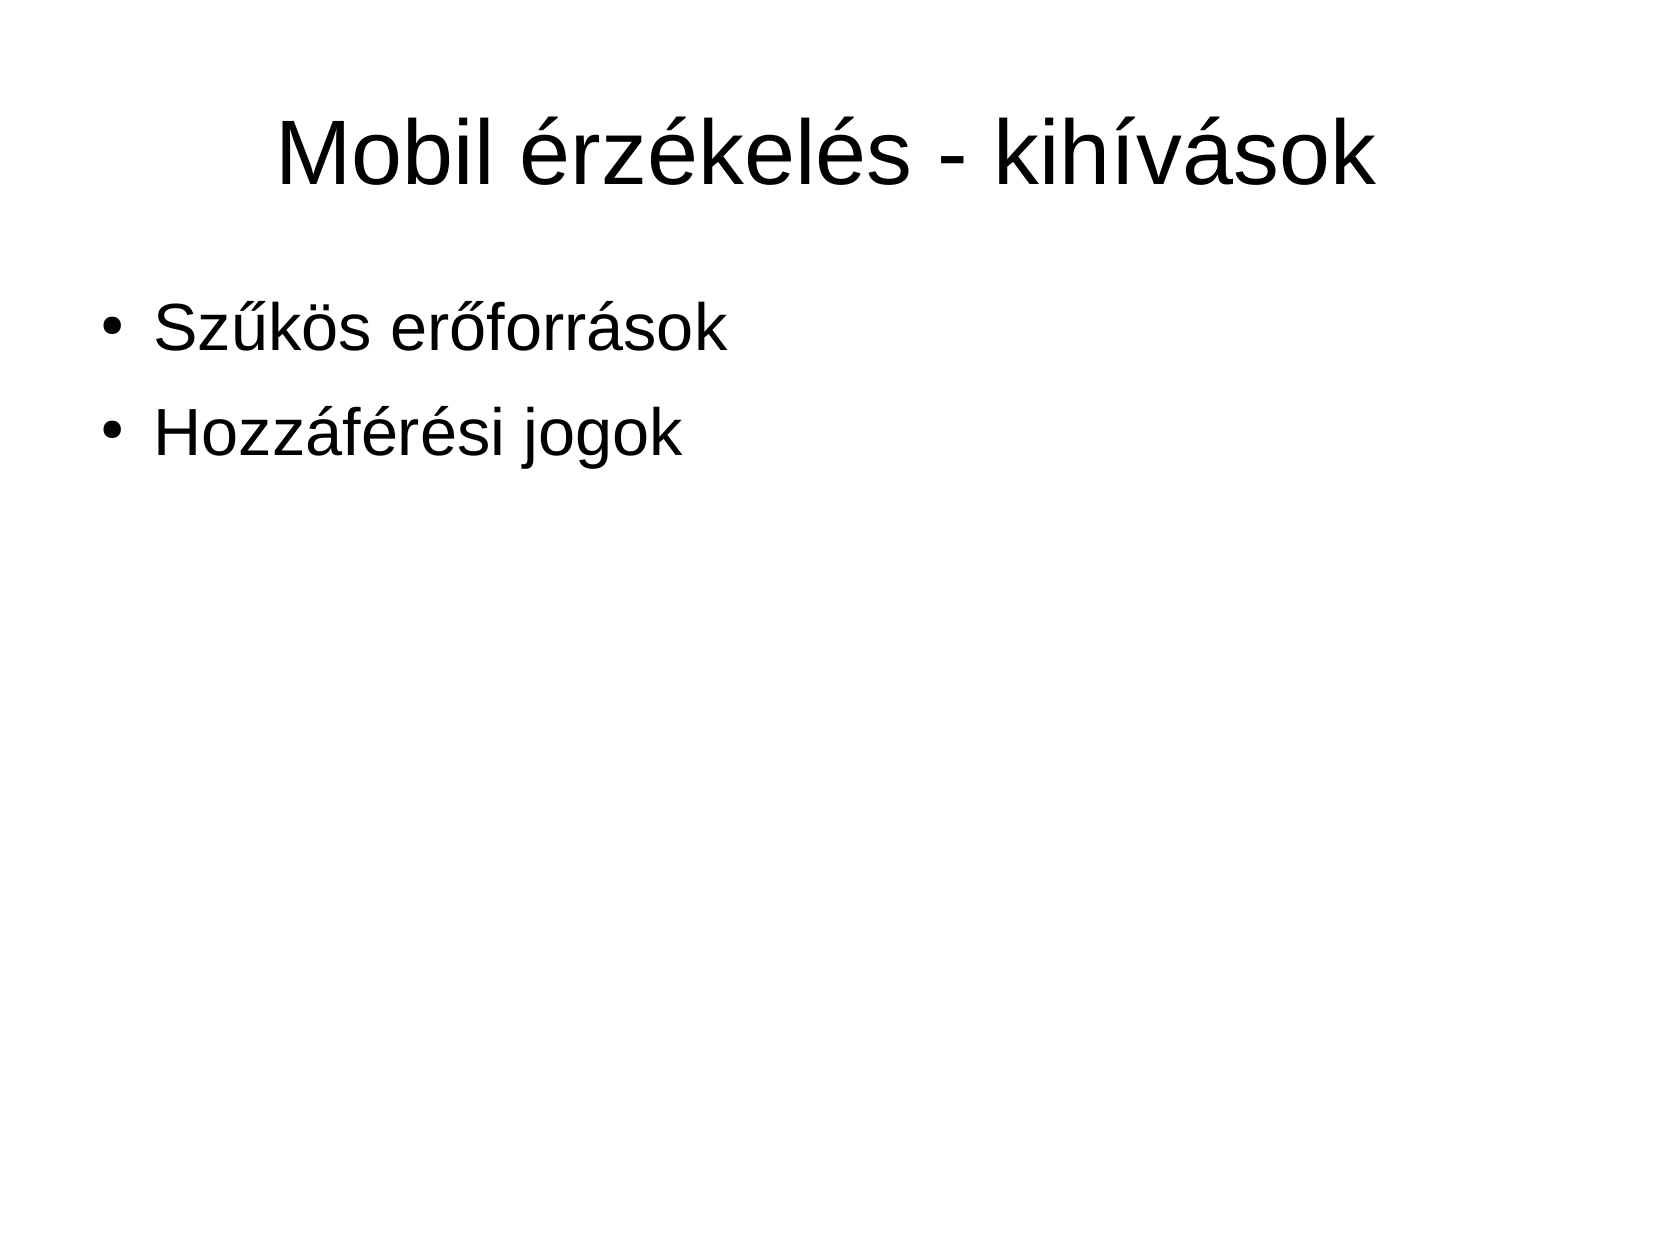

# Mobil érzékelés - kihívások
Szűkös erőforrások
Hozzáférési jogok